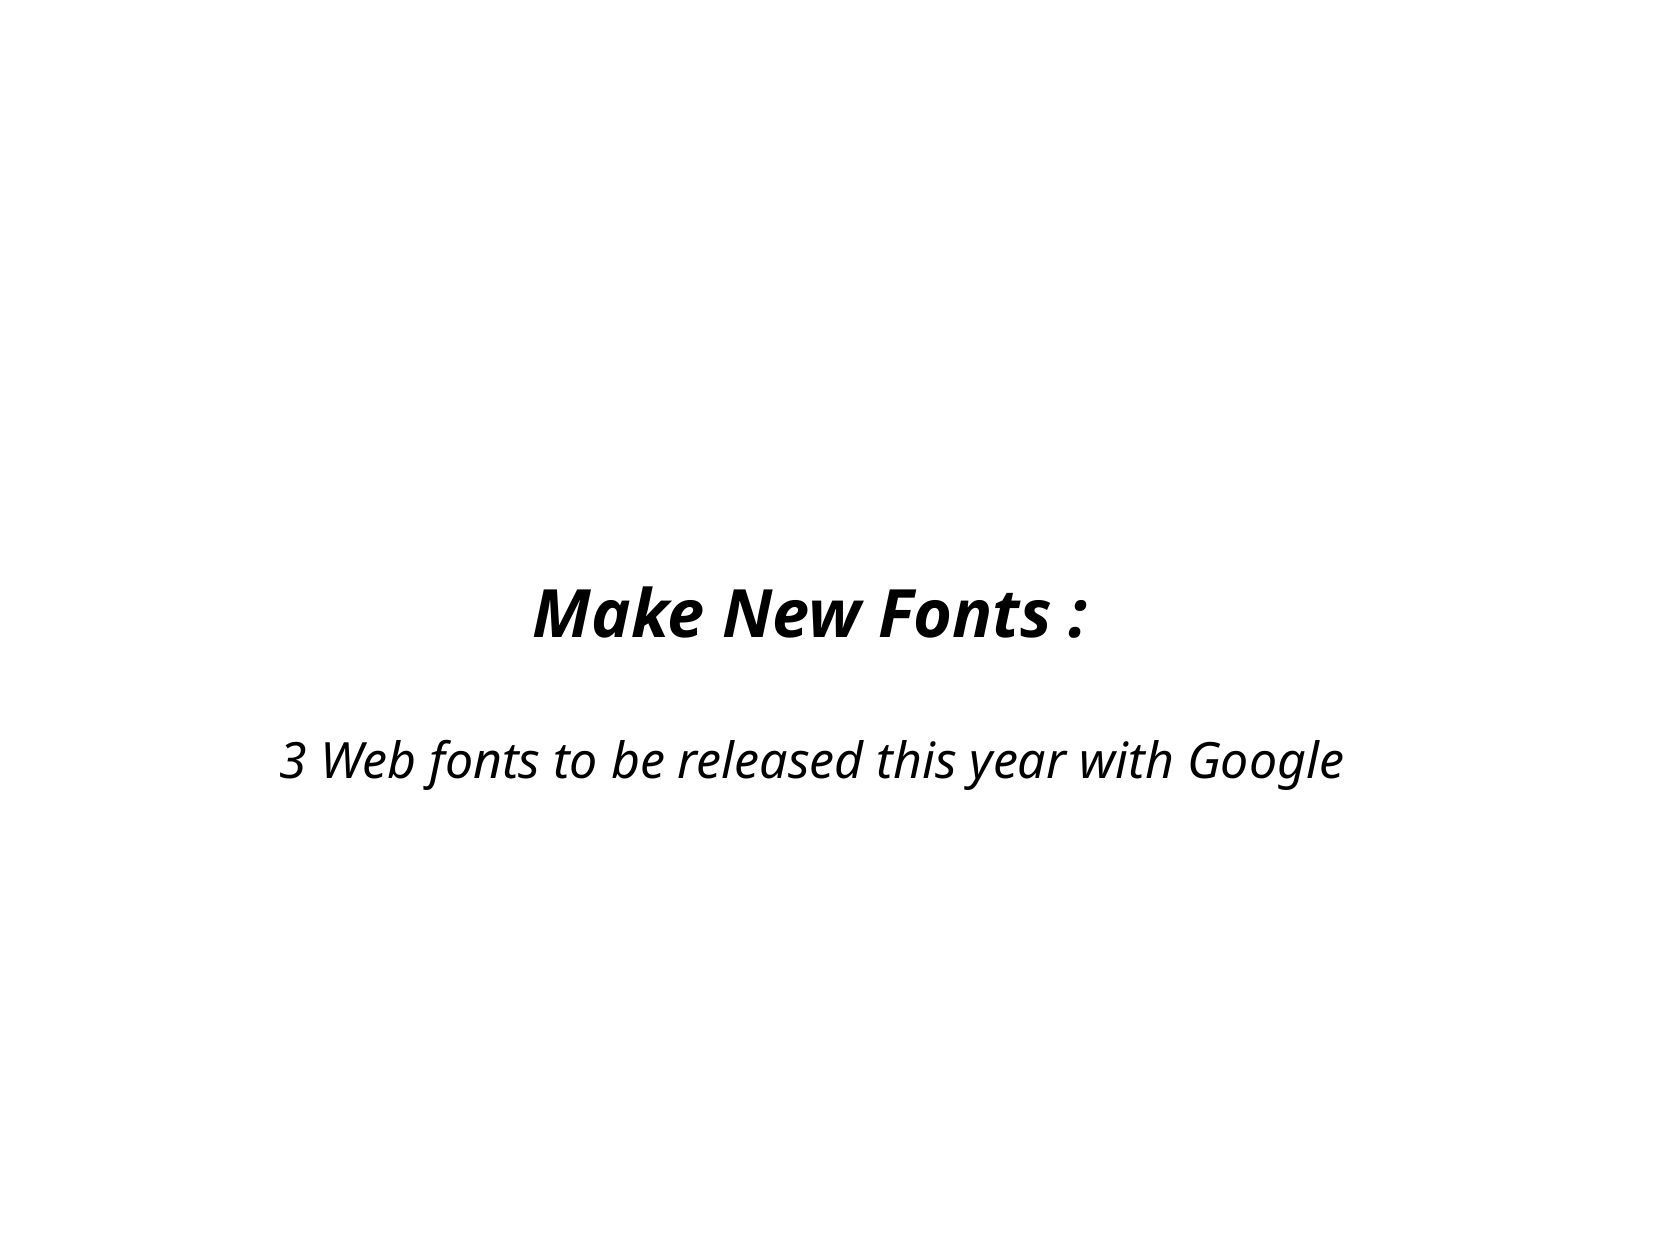

#
Make New Fonts :
3 Web fonts to be released this year with Google